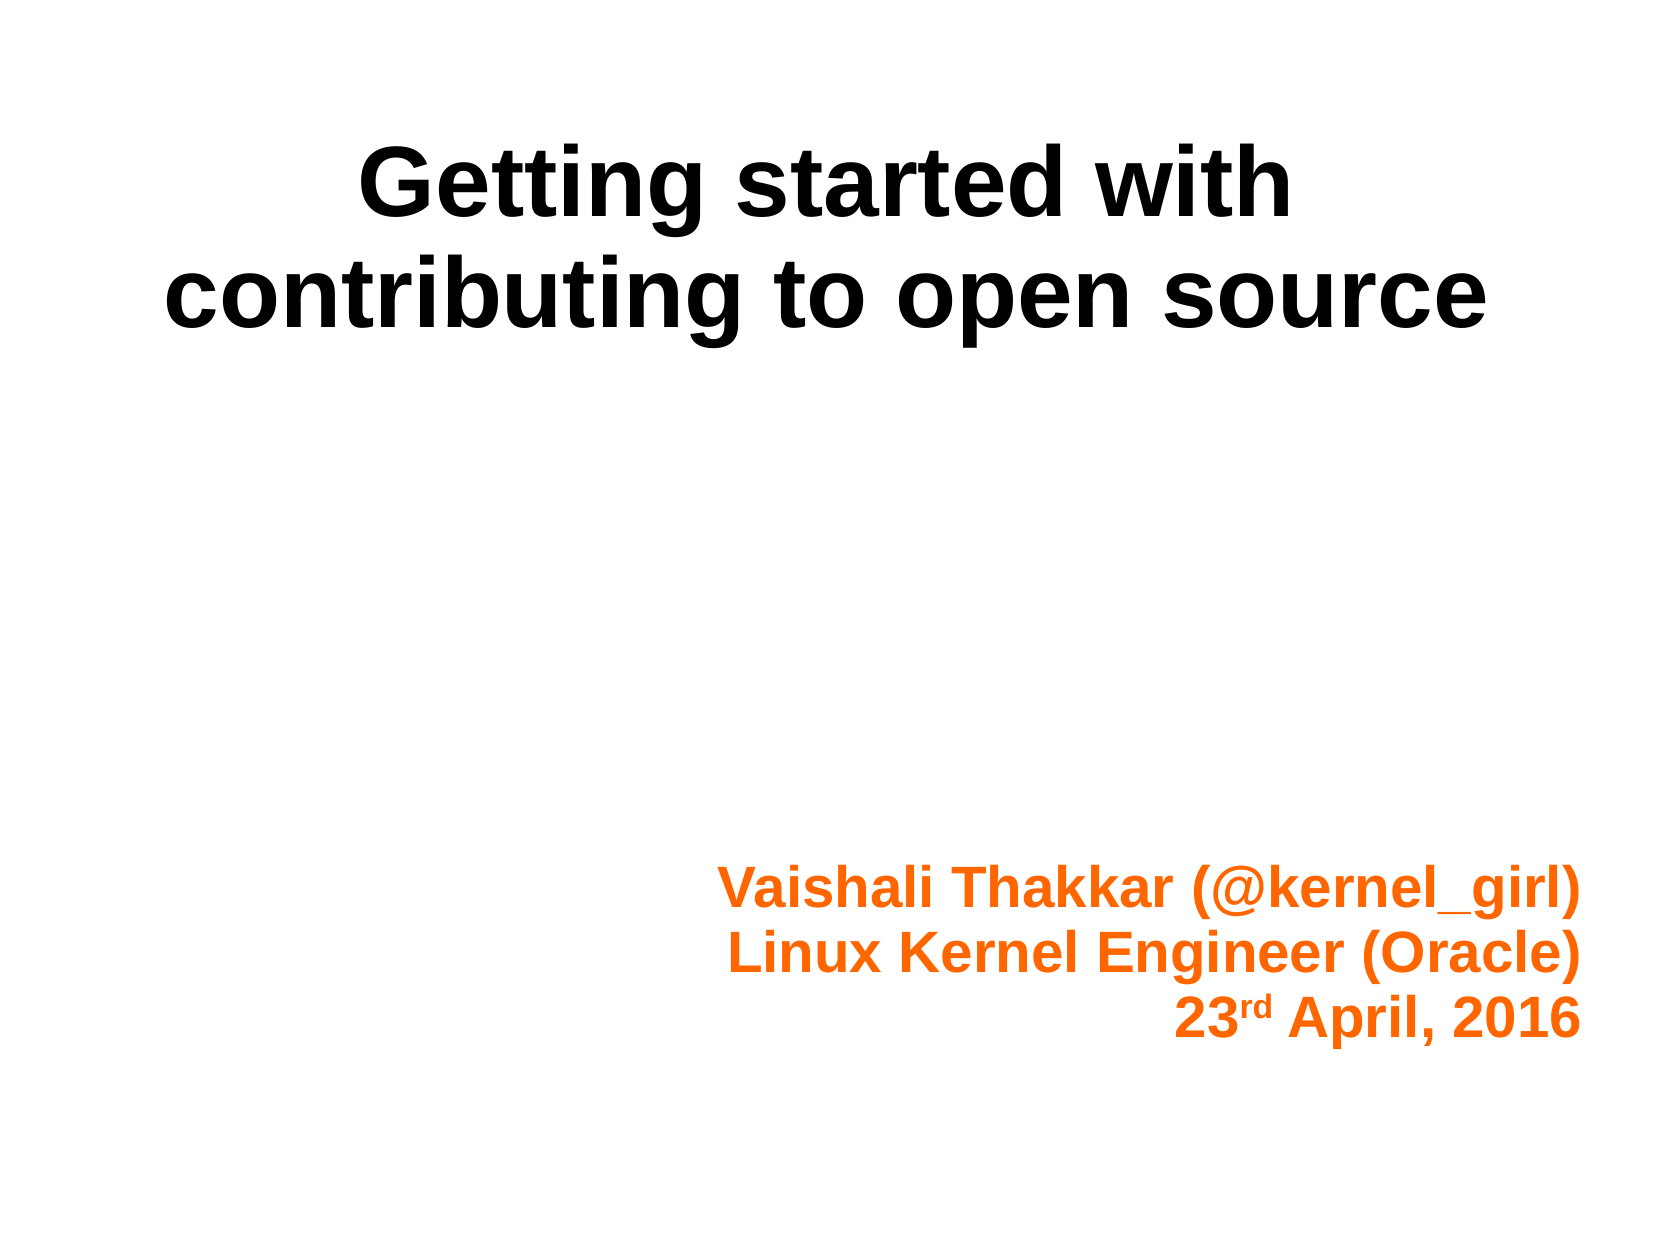

# Getting started with contributing to open source
Vaishali Thakkar (@kernel_girl)
Linux Kernel Engineer (Oracle)
23rd April, 2016